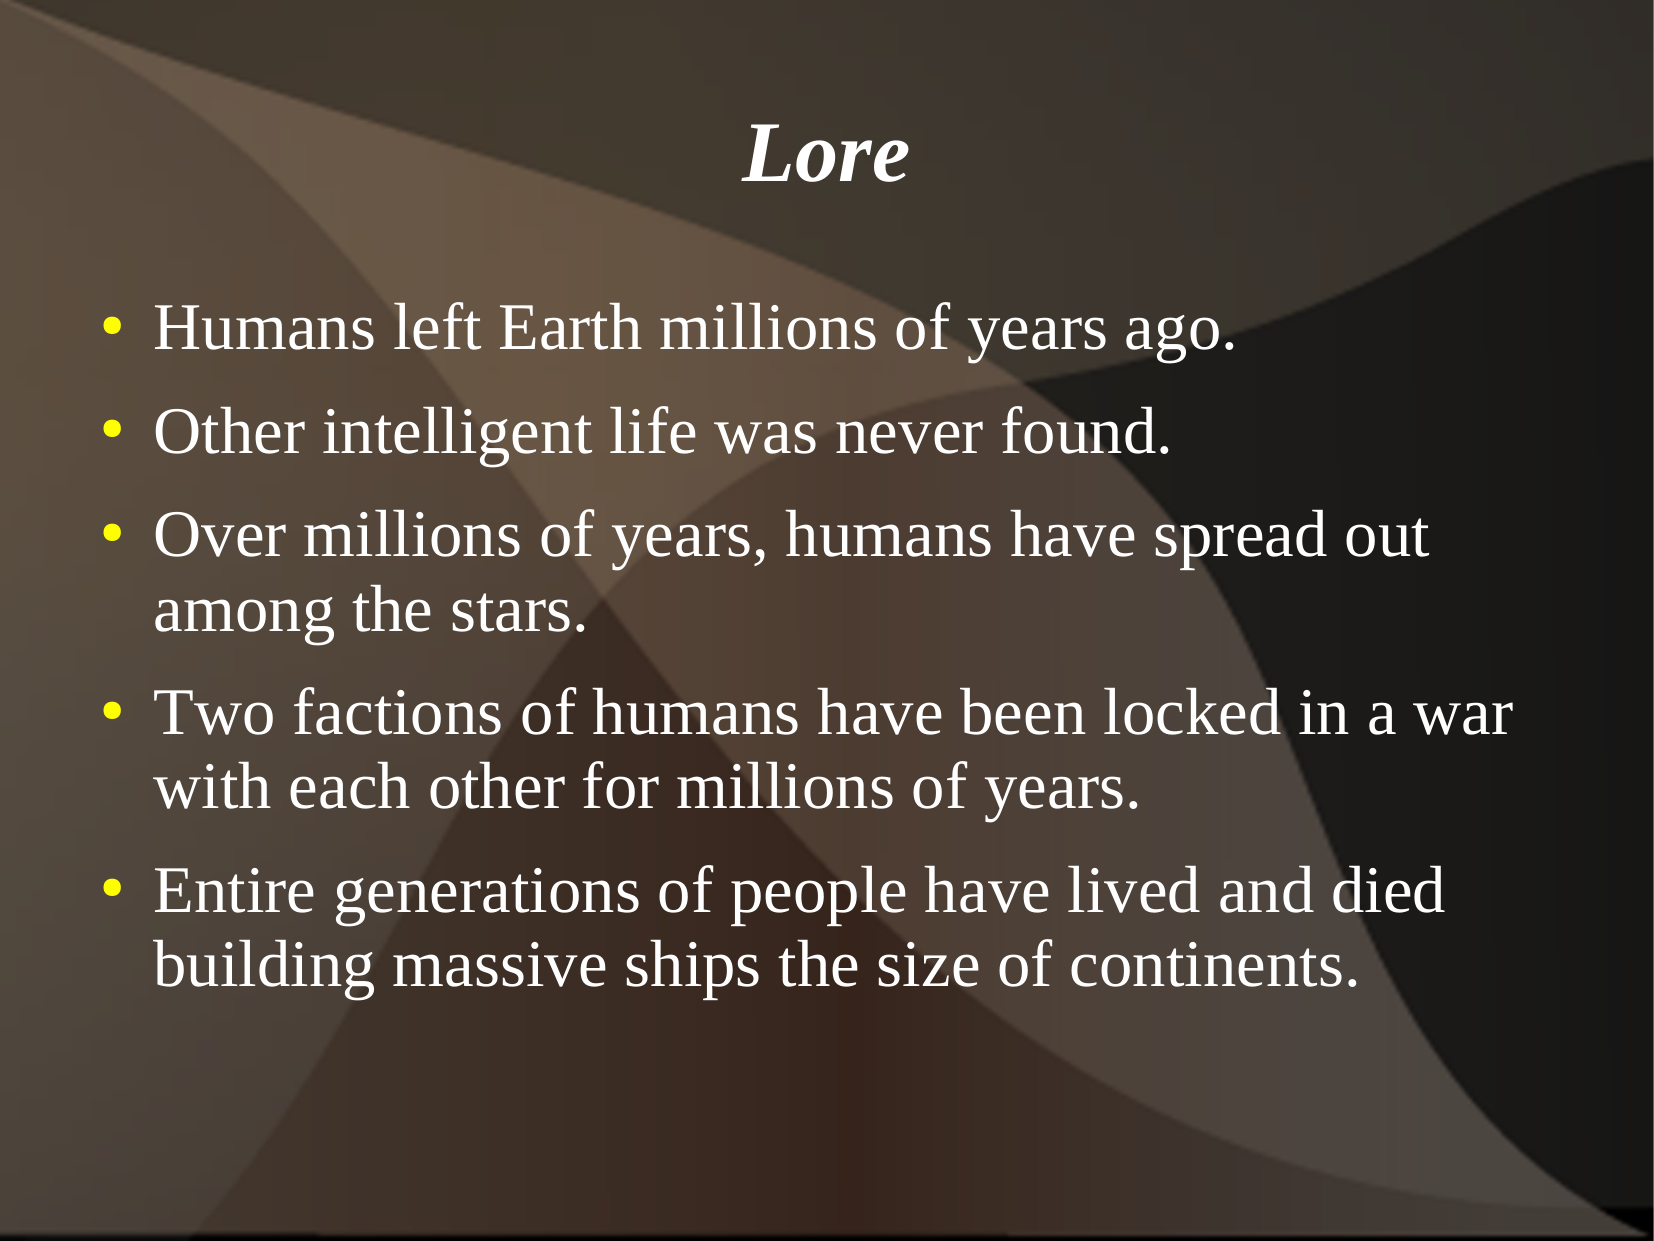

# Lore
Humans left Earth millions of years ago.
Other intelligent life was never found.
Over millions of years, humans have spread out among the stars.
Two factions of humans have been locked in a war with each other for millions of years.
Entire generations of people have lived and died building massive ships the size of continents.